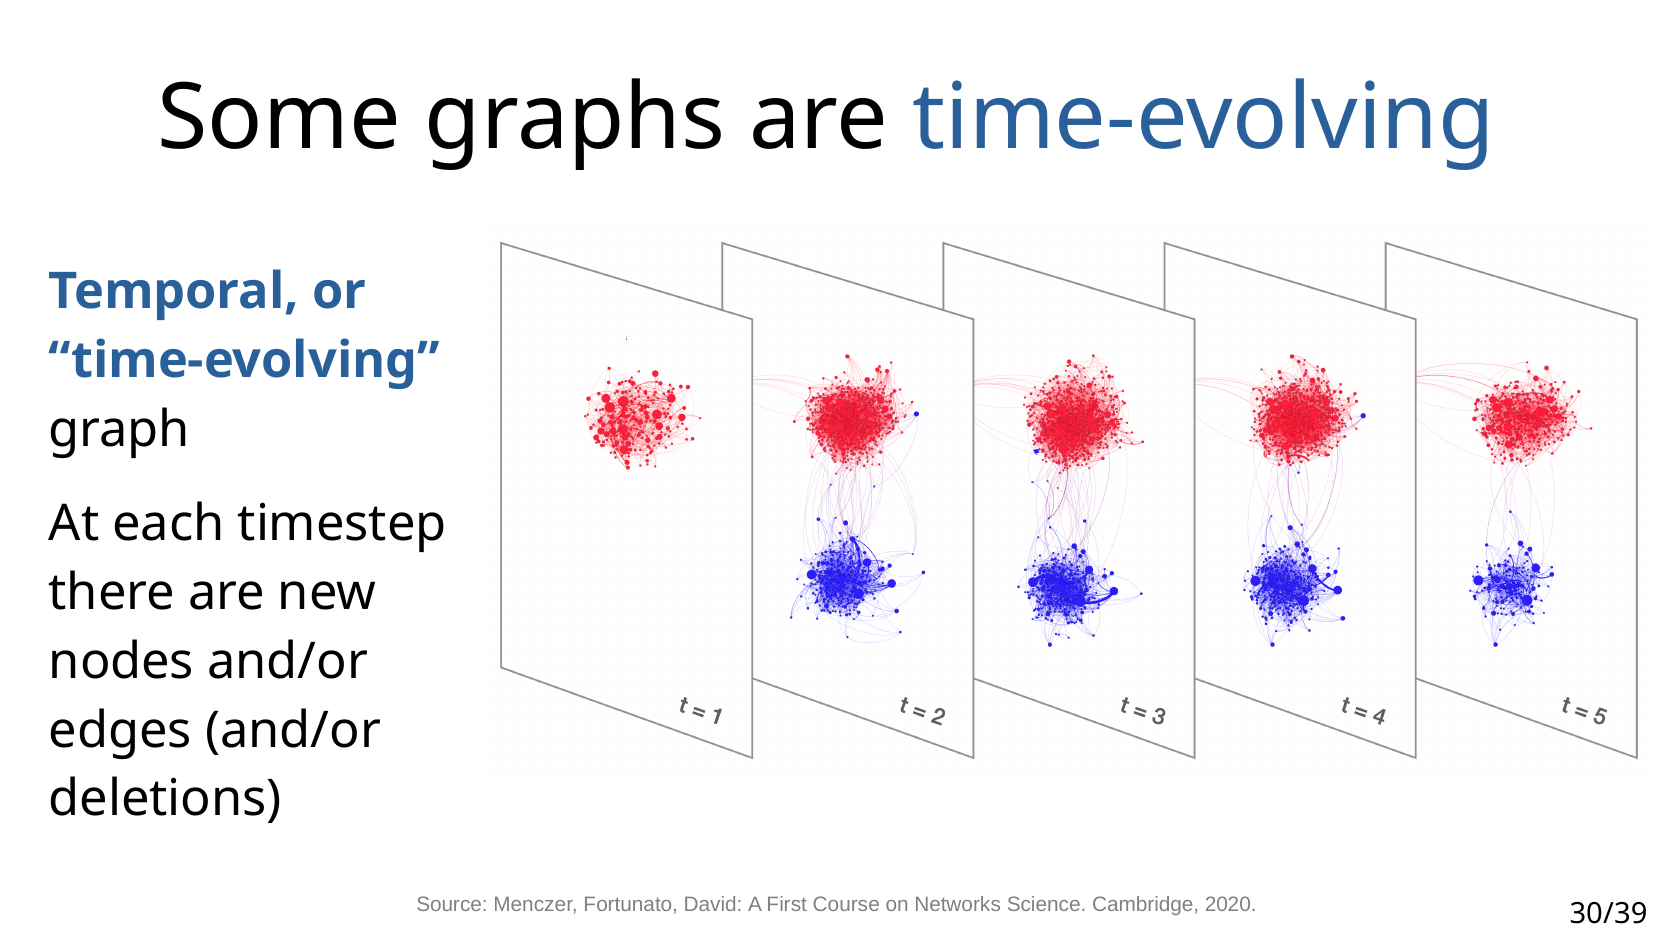

# Some graphs are time-evolving
Temporal, or “time-evolving” graph
At each timestep there are new nodes and/or edges (and/or deletions)
Source: Menczer, Fortunato, David: A First Course on Networks Science. Cambridge, 2020.
30